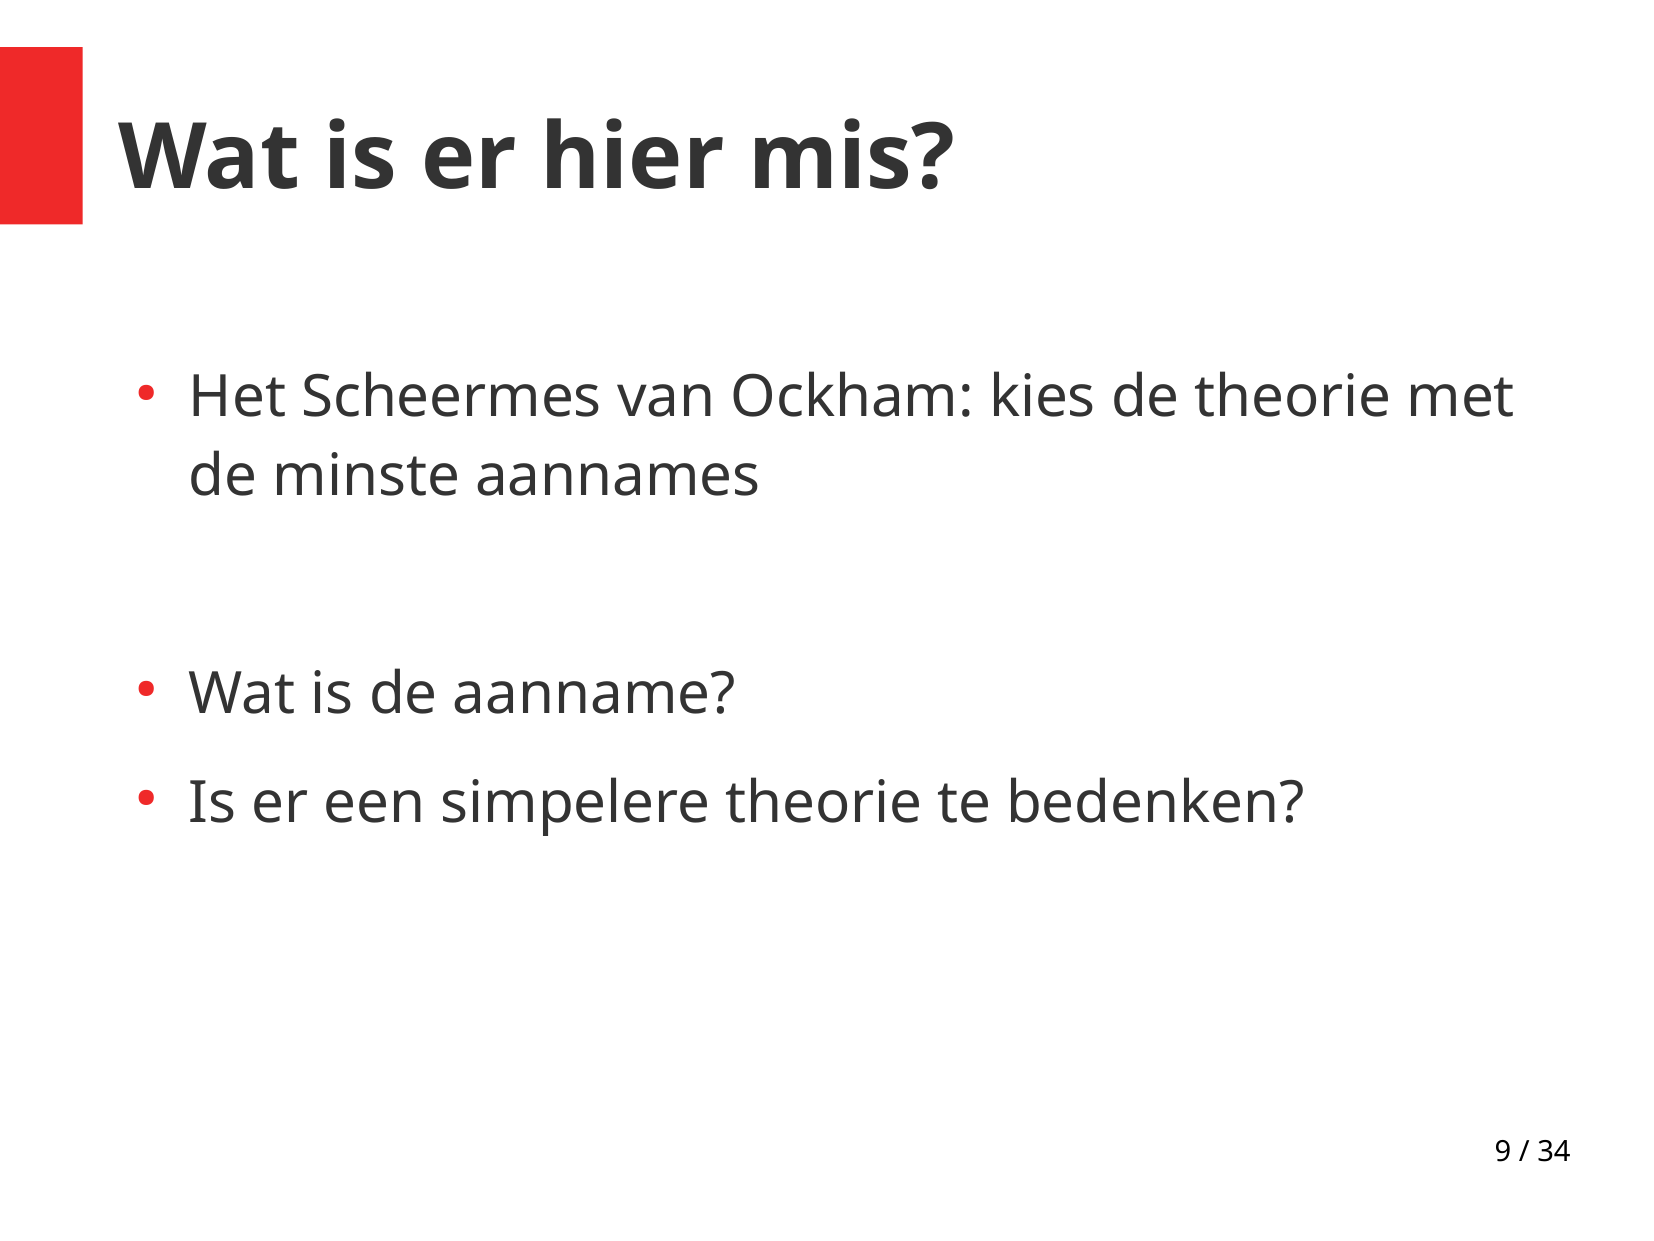

# Wat is er hier mis?
Het Scheermes van Ockham: kies de theorie met de minste aannames
Wat is de aanname?
Is er een simpelere theorie te bedenken?
9